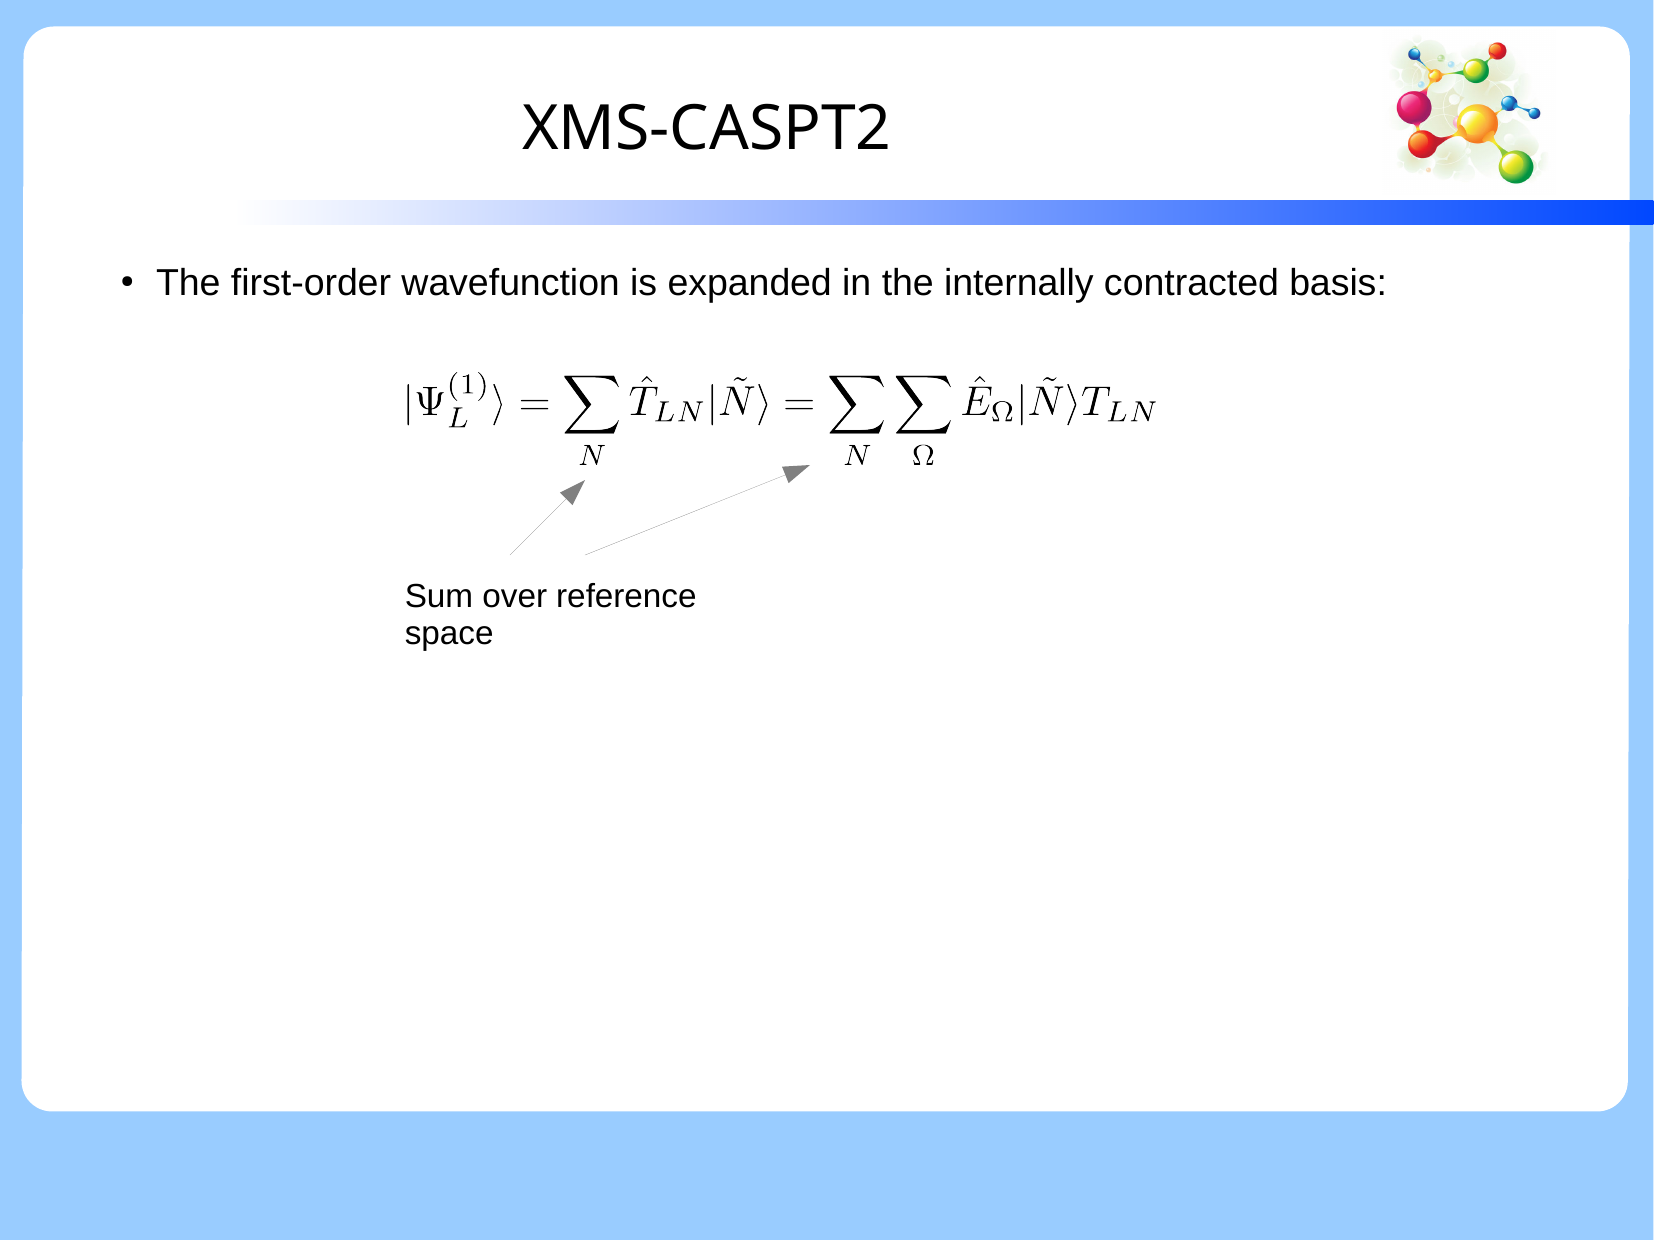

# XMS-CASPT2
The first-order wavefunction is expanded in the internally contracted basis:
Sum over reference space